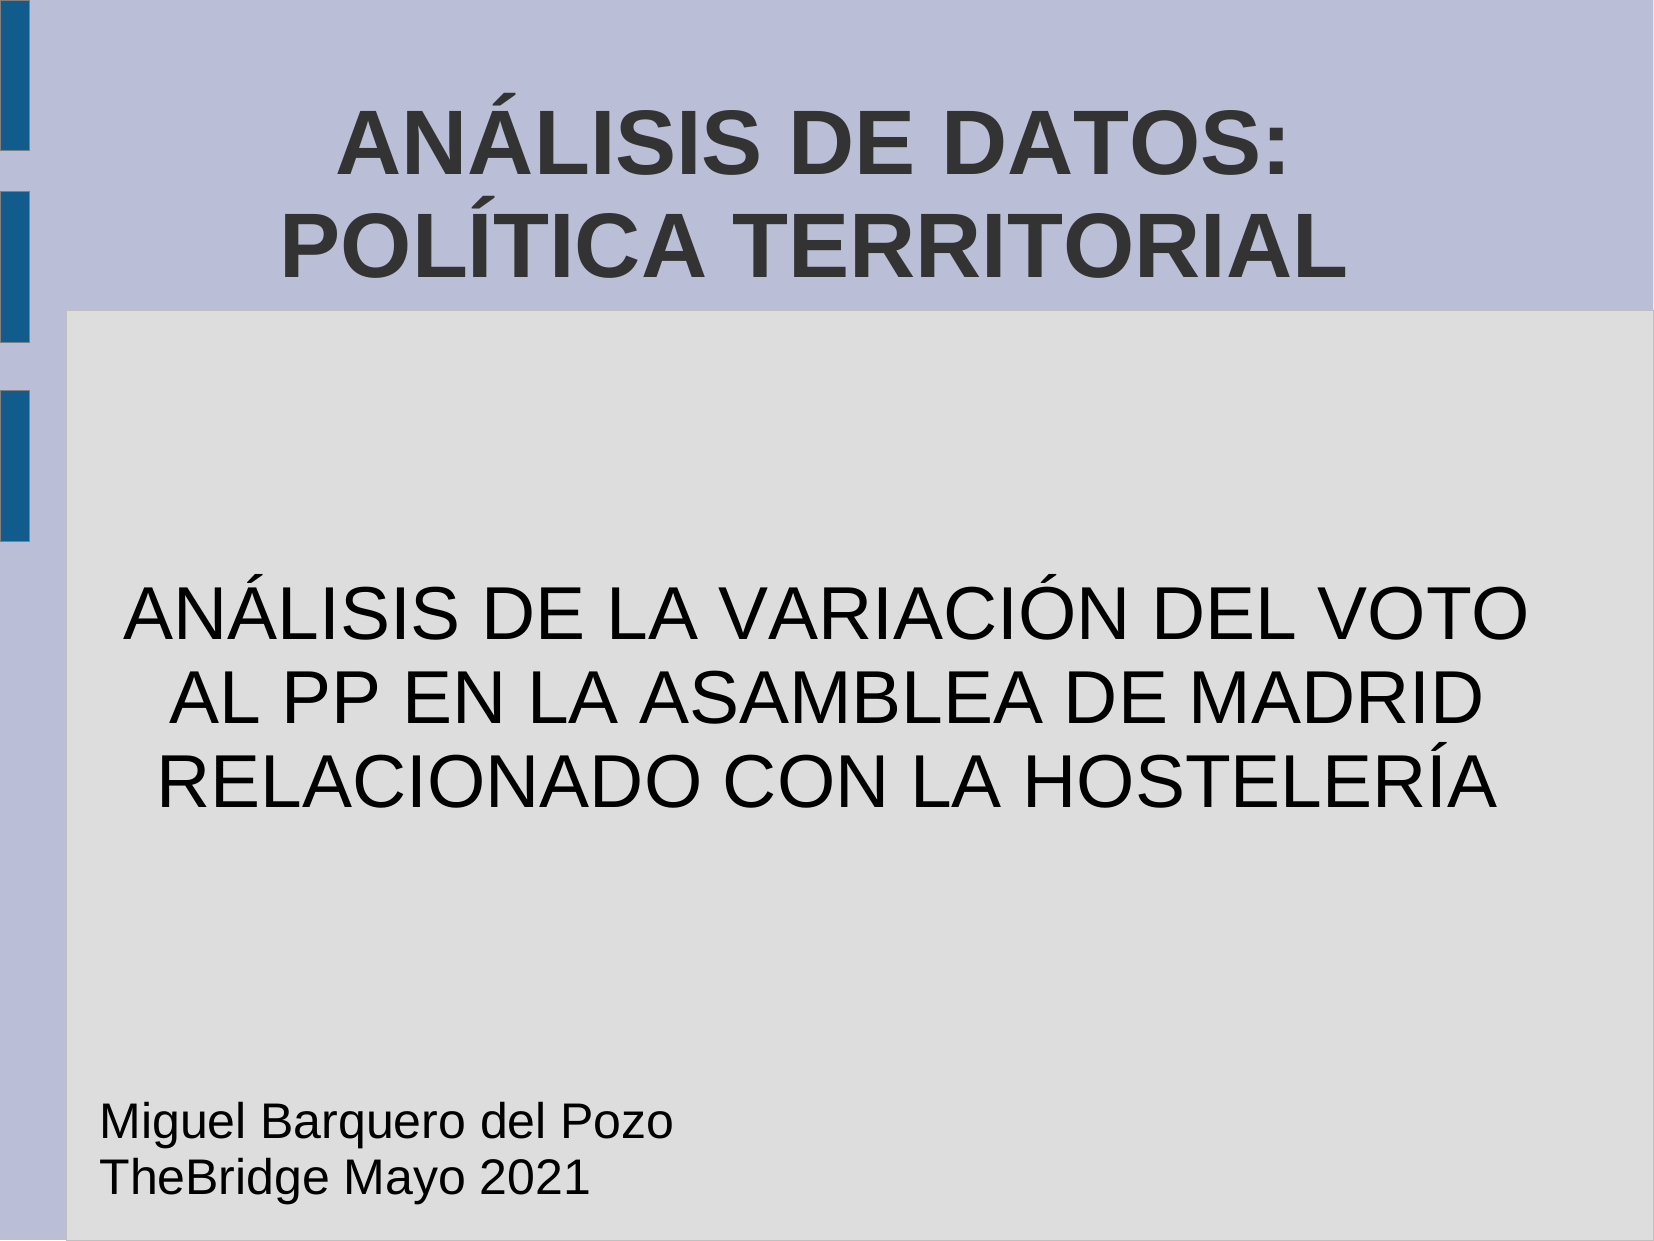

# ANÁLISIS DE DATOS: POLÍTICA TERRITORIAL
ANÁLISIS DE LA VARIACIÓN DEL VOTO AL PP EN LA ASAMBLEA DE MADRID RELACIONADO CON LA HOSTELERÍA
Miguel Barquero del Pozo
TheBridge Mayo 2021